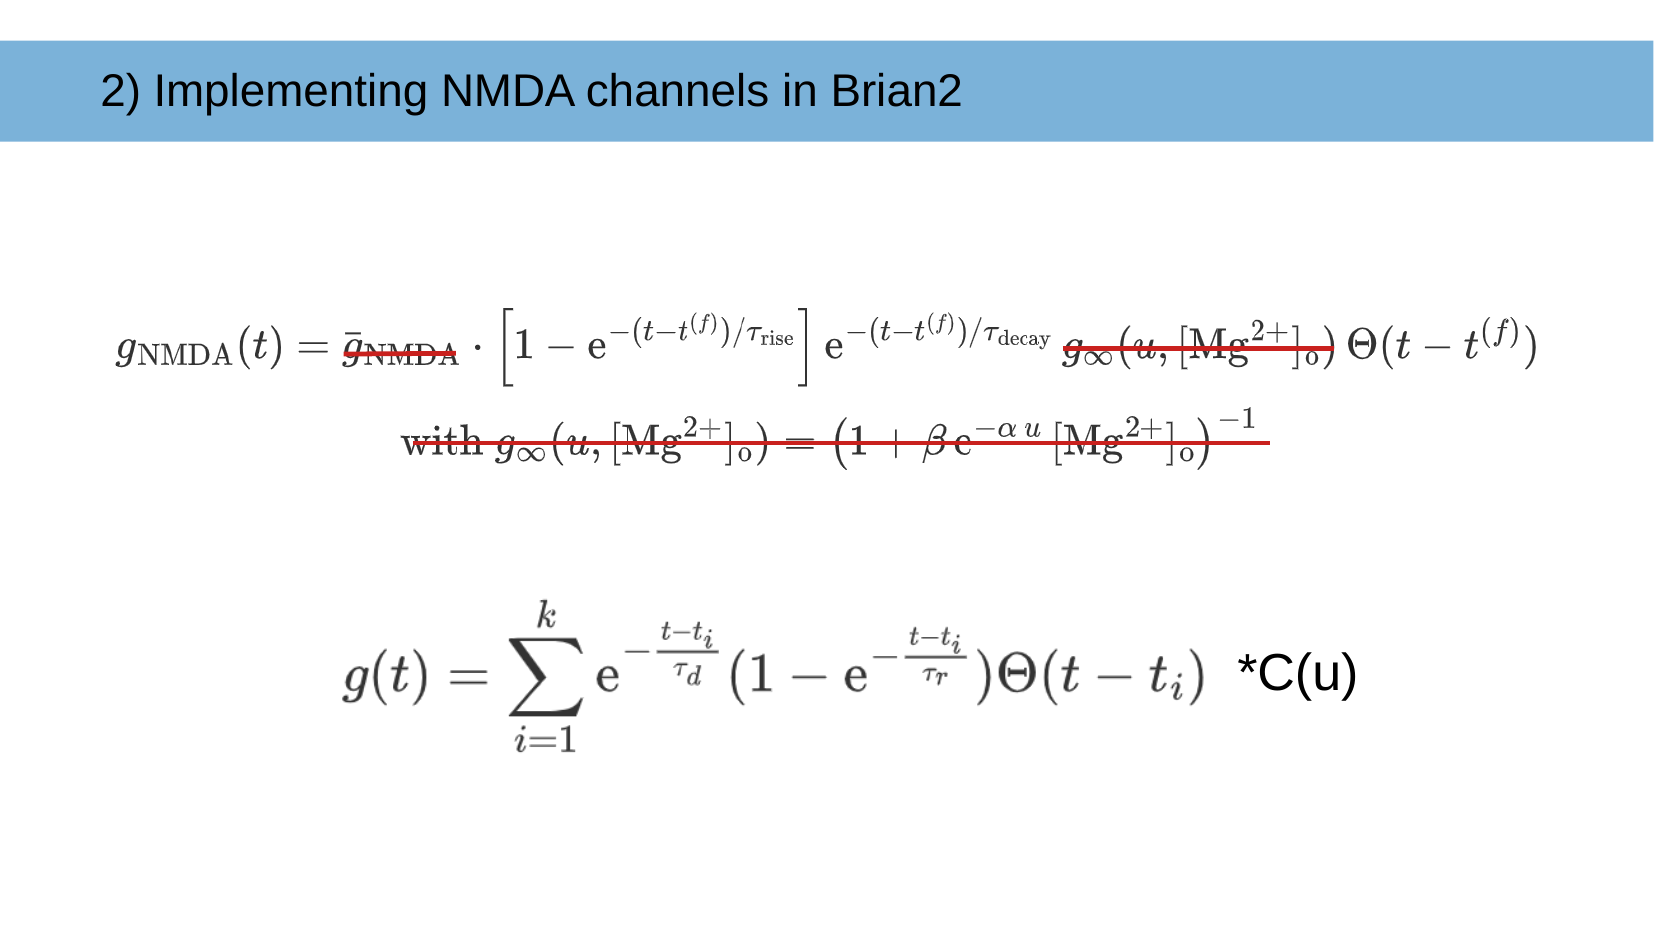

# Implementing NMDA channels in Brian2
*C(u)